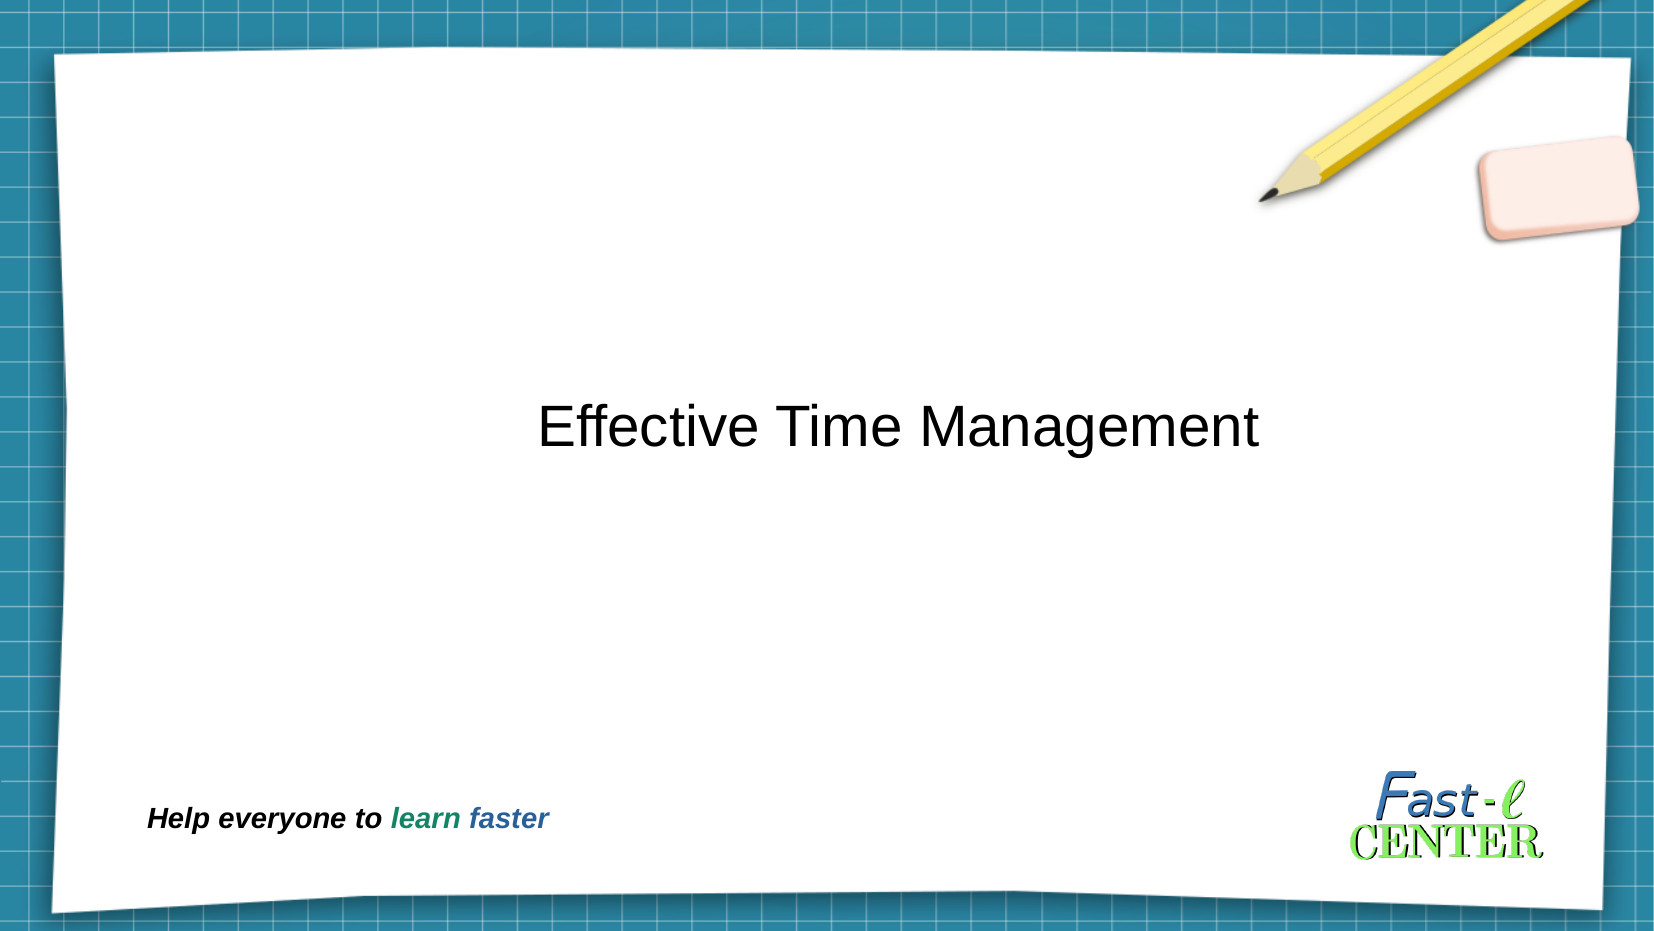

Effective Time Management
Help everyone to learn faster